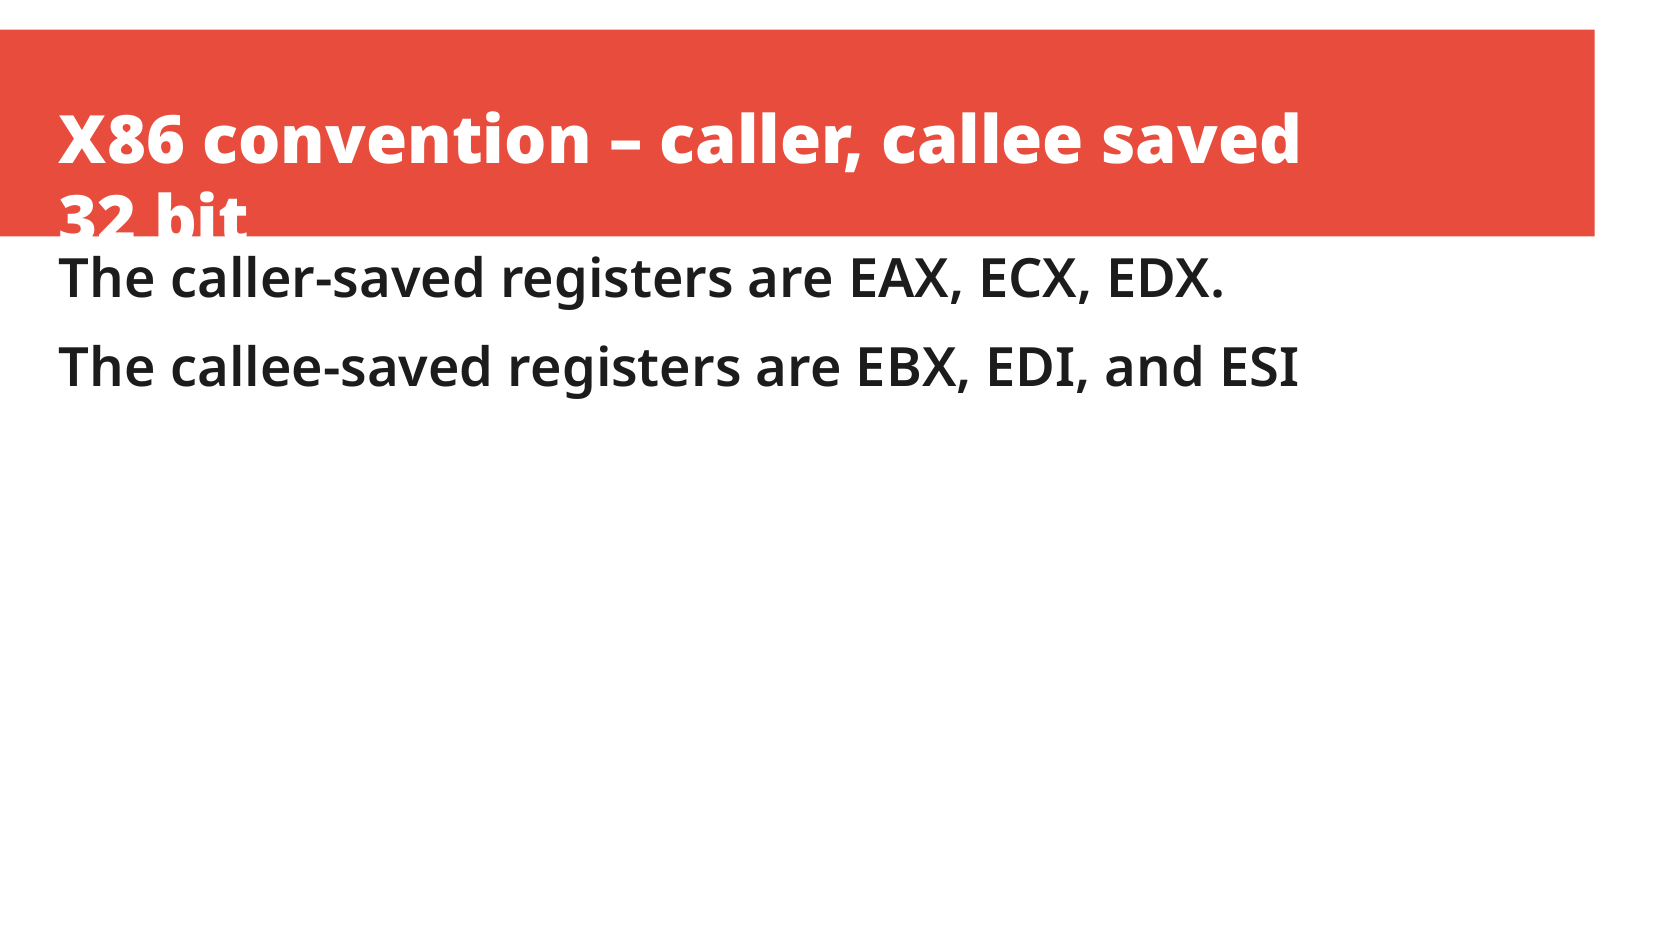

# X86 convention – caller, callee saved 32 bit
The caller-saved registers are EAX, ECX, EDX.
The callee-saved registers are EBX, EDI, and ESI